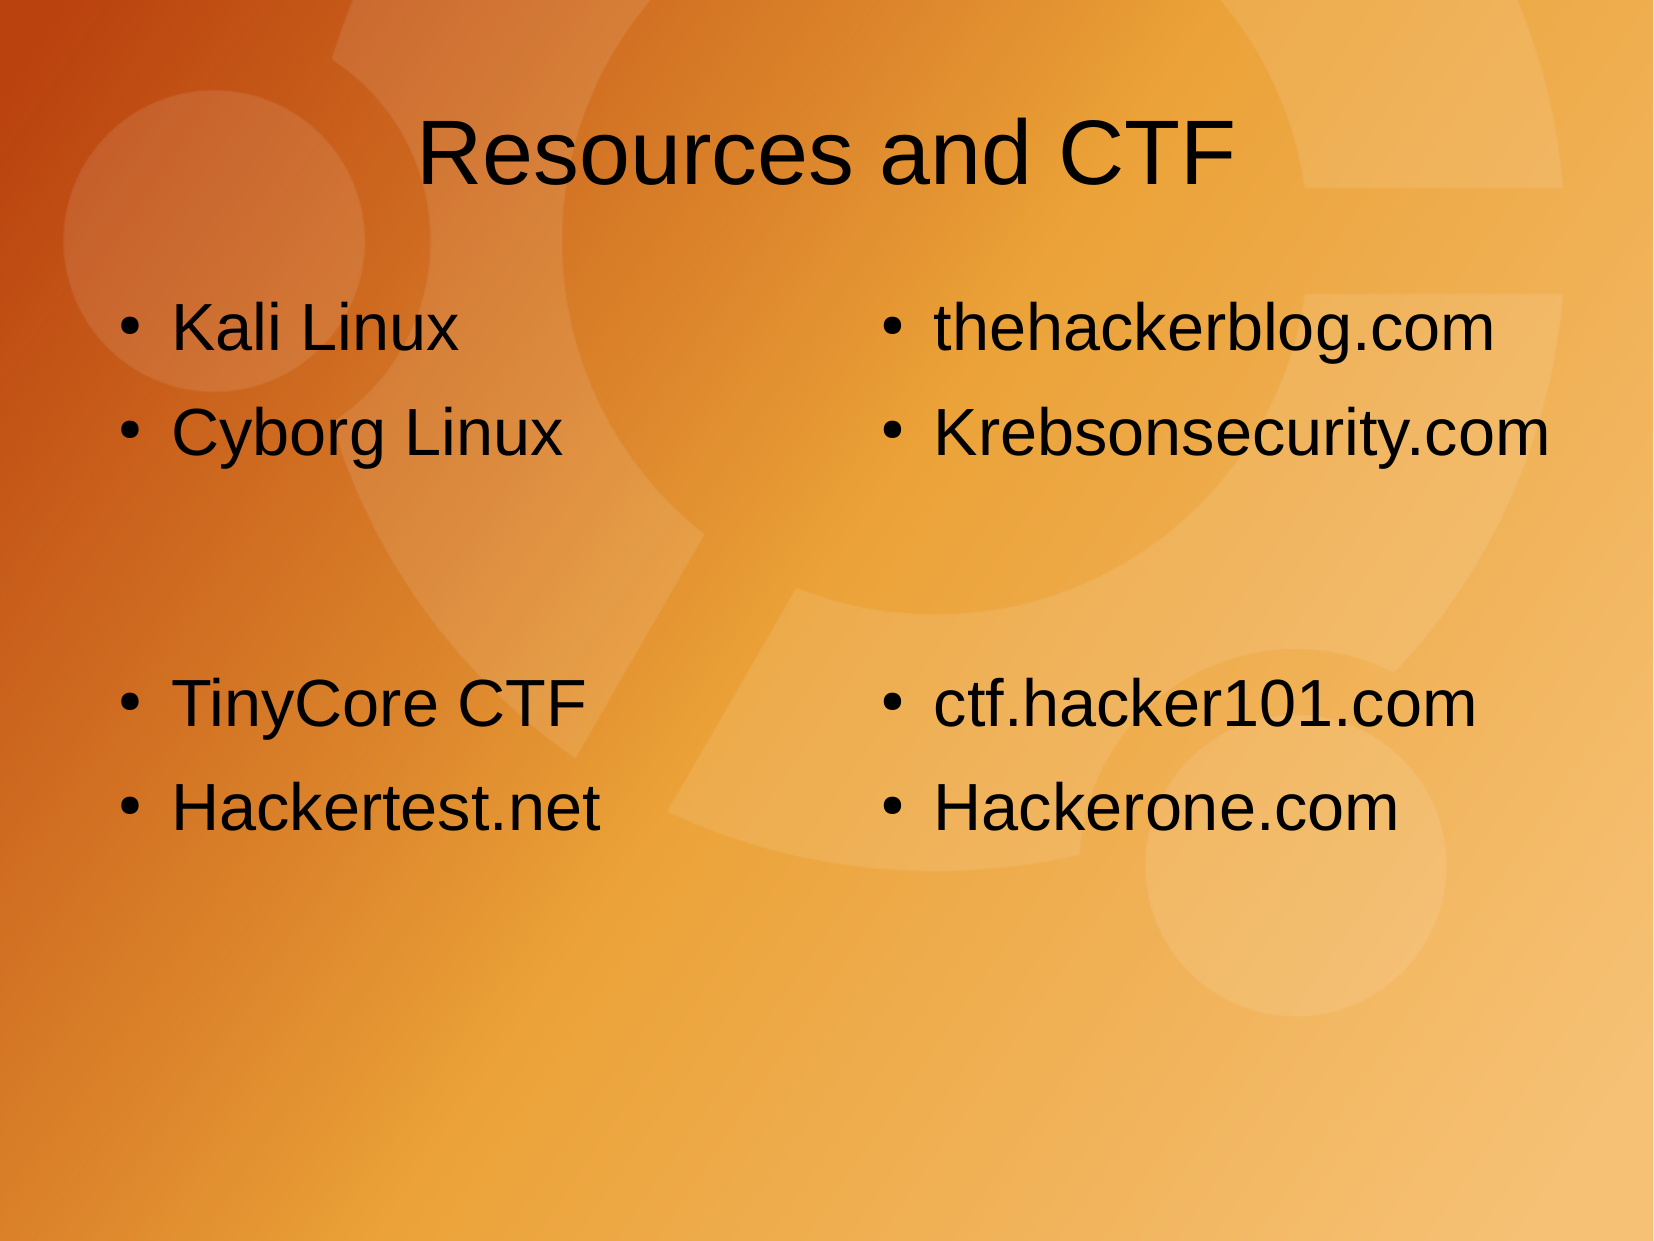

# Resources and CTF
Kali Linux
Cyborg Linux
thehackerblog.com
Krebsonsecurity.com
TinyCore CTF
Hackertest.net
ctf.hacker101.com
Hackerone.com